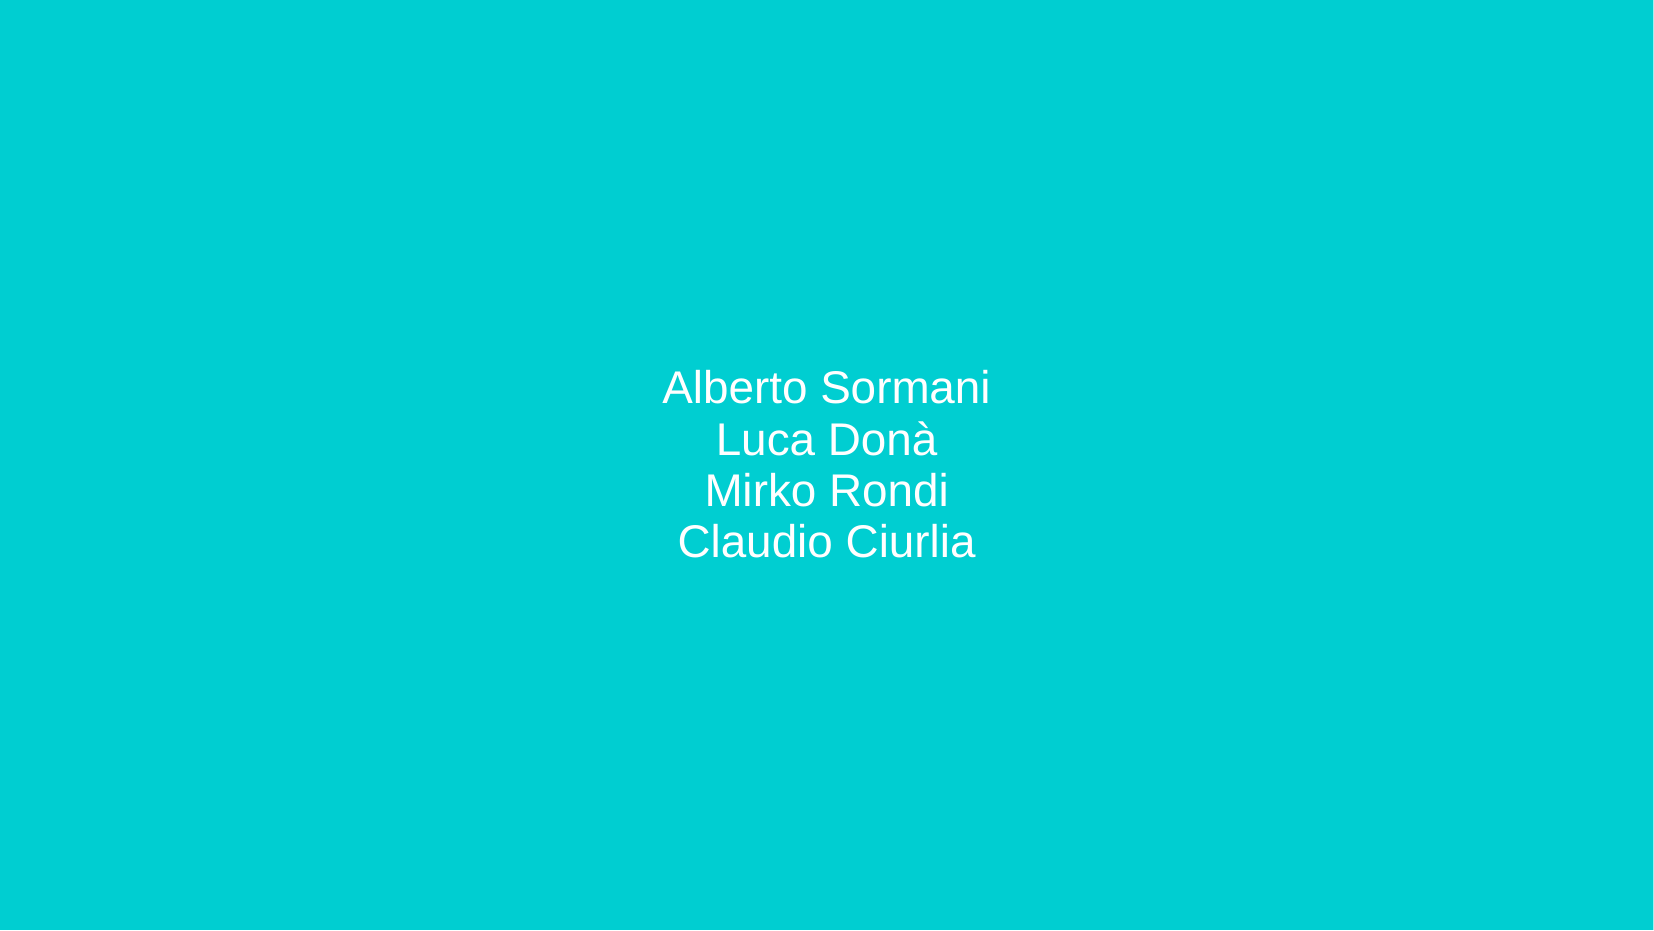

# Alberto Sormani Luca Donà Mirko Rondi Claudio Ciurlia